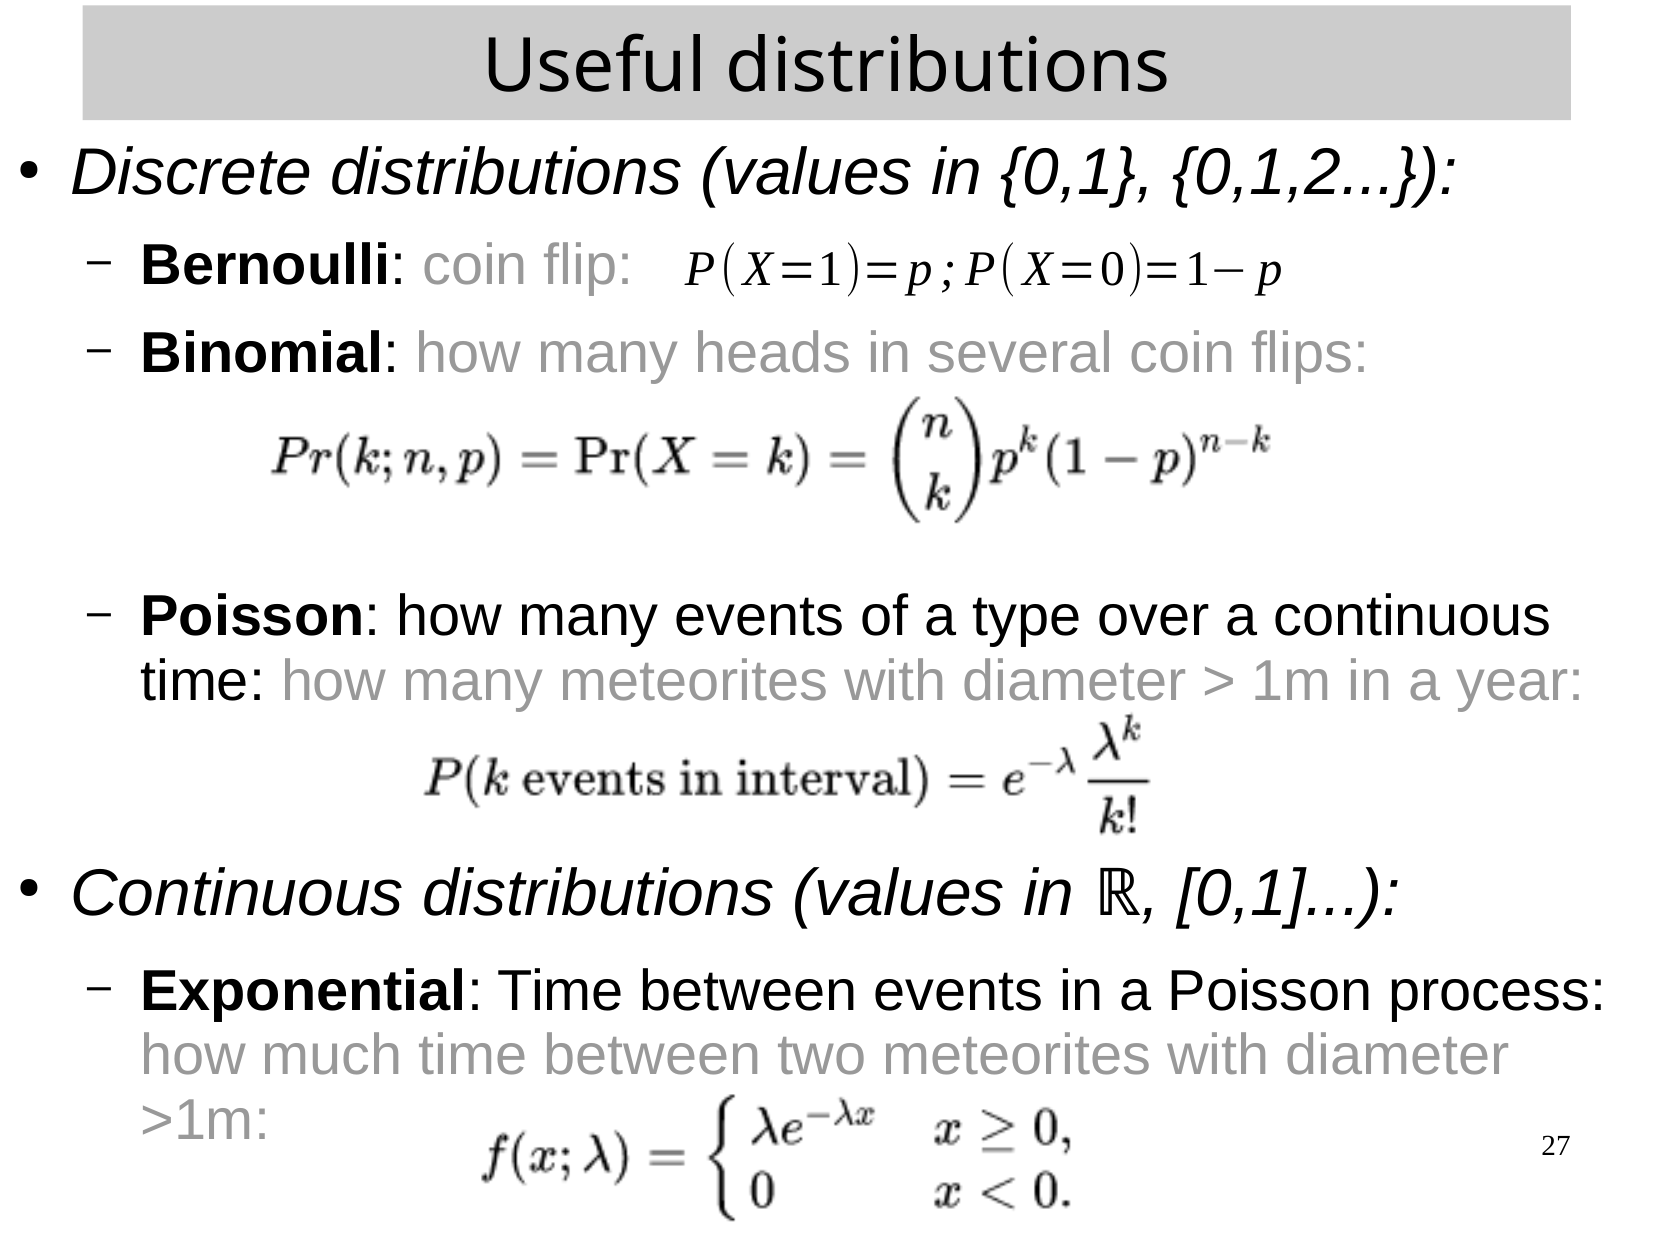

# Useful distributions
Discrete distributions (values in {0,1}, {0,1,2...}):
Bernoulli: coin flip:
Binomial: how many heads in several coin flips:
Poisson: how many events of a type over a continuous time: how many meteorites with diameter > 1m in a year:
Continuous distributions (values in ℝ, [0,1]...):
Exponential: Time between events in a Poisson process: how much time between two meteorites with diameter >1m:
27